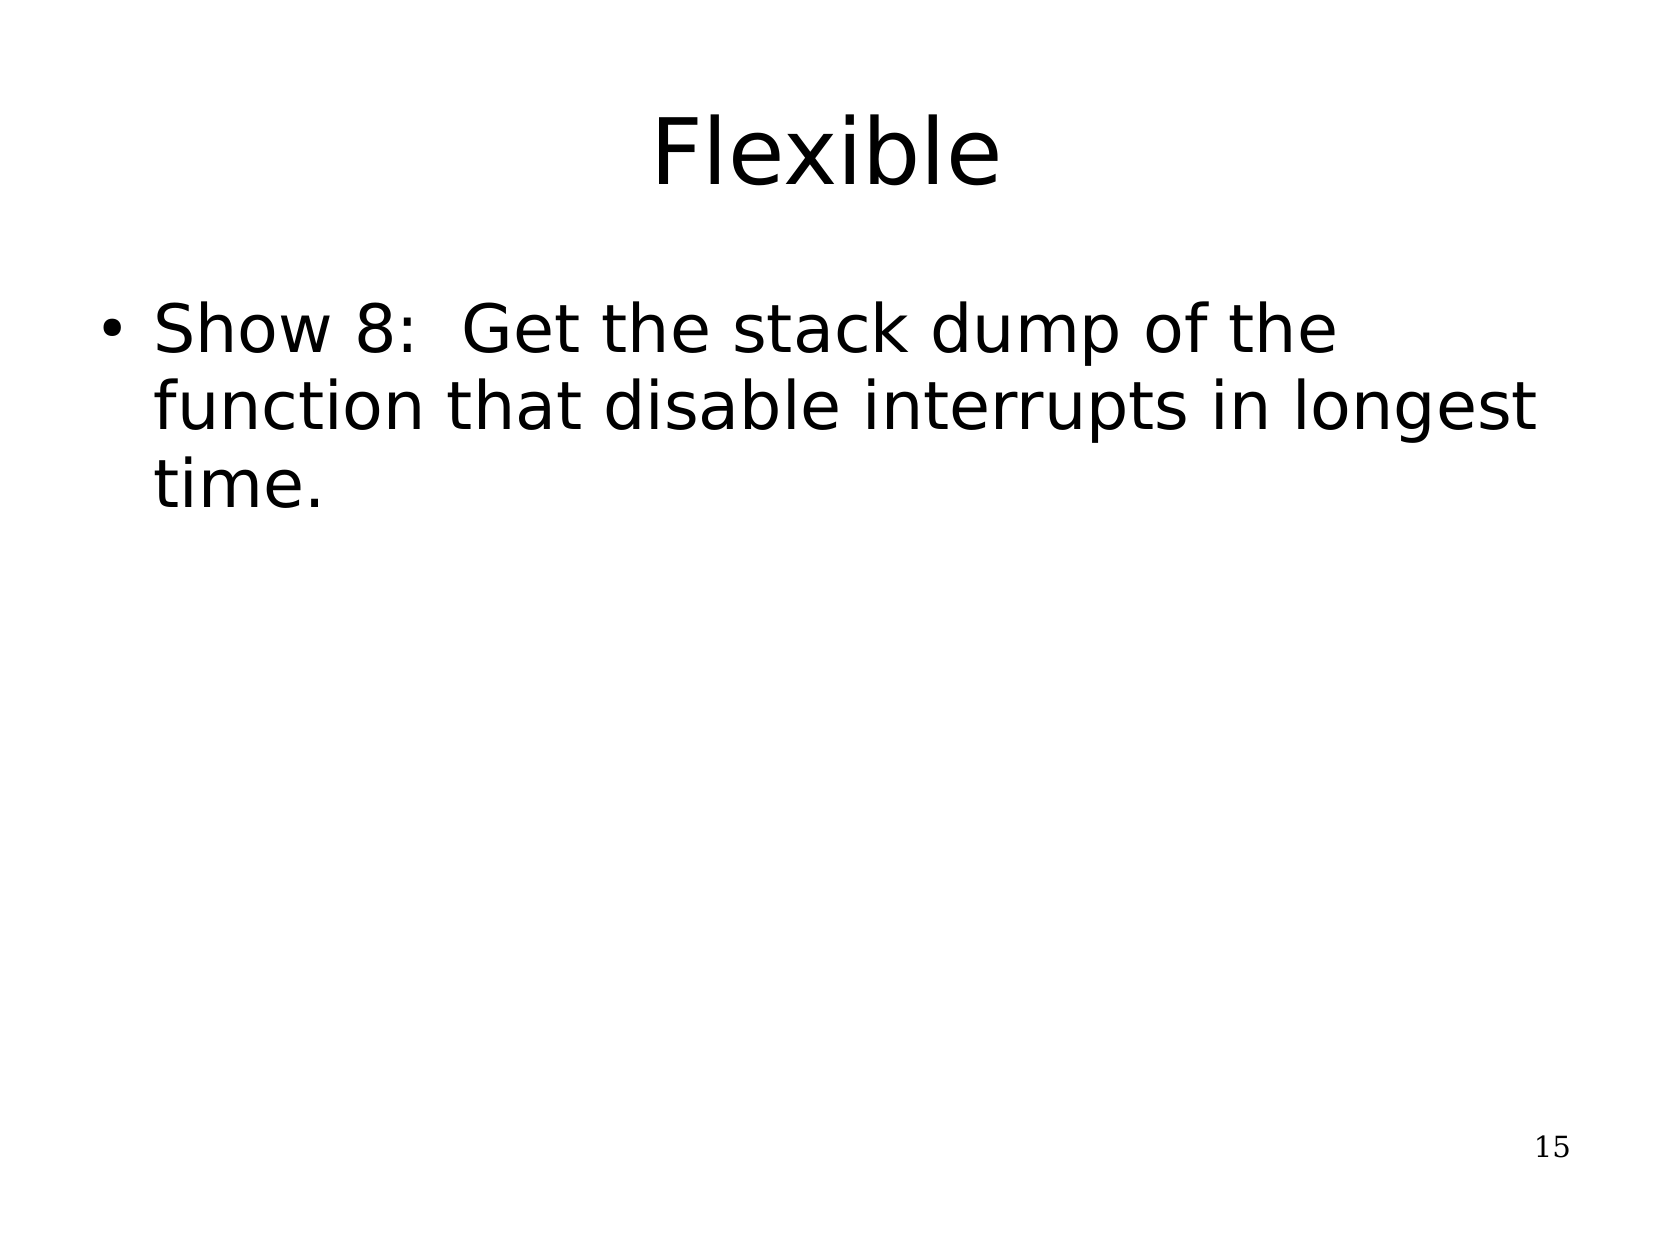

# Flexible
Show 8: Get the stack dump of the function that disable interrupts in longest time.
15